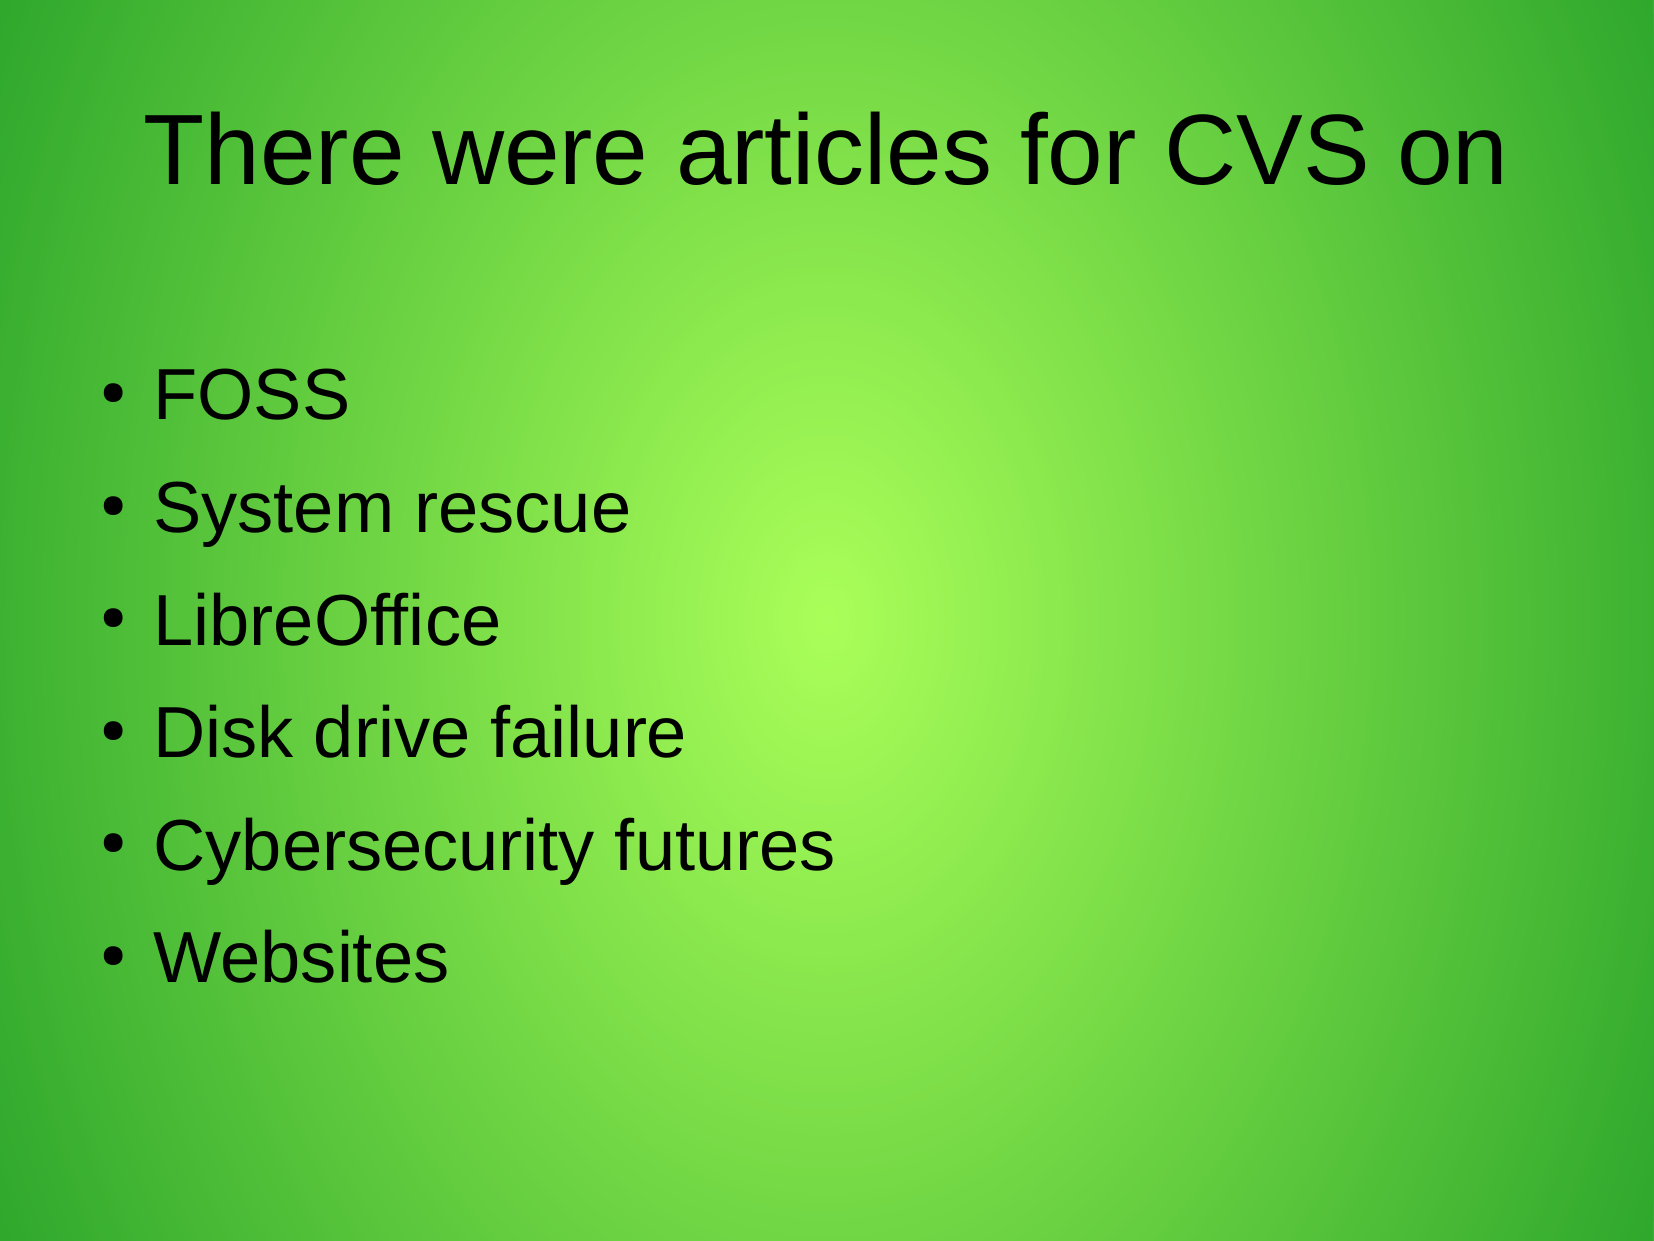

# There were articles for CVS on
FOSS
System rescue
LibreOffice
Disk drive failure
Cybersecurity futures
Websites